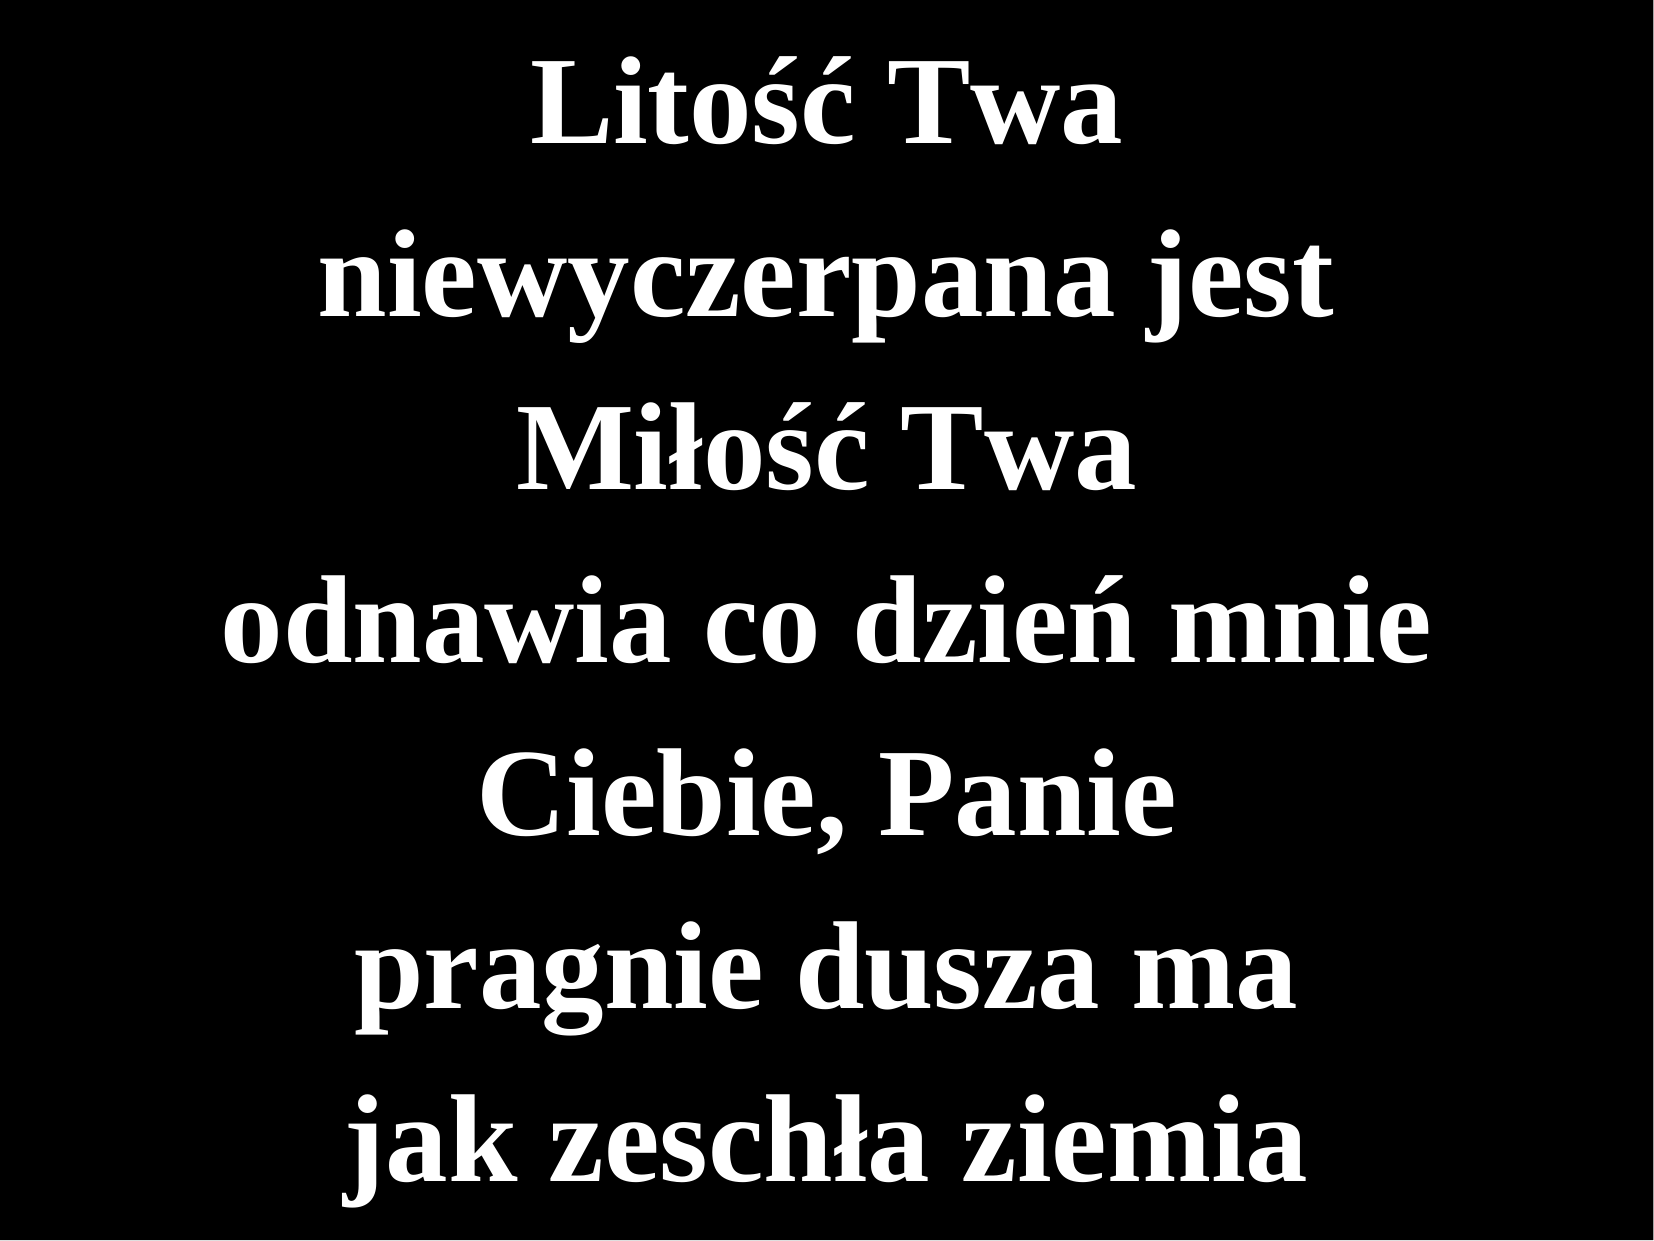

# Litość Twa ppp niewyczerpana jest ppp Miłość Twa ppp odnawia co dzień mnie ppp Ciebie, Panie ppp pragnie dusza ma ppp jak zeschła ziemia